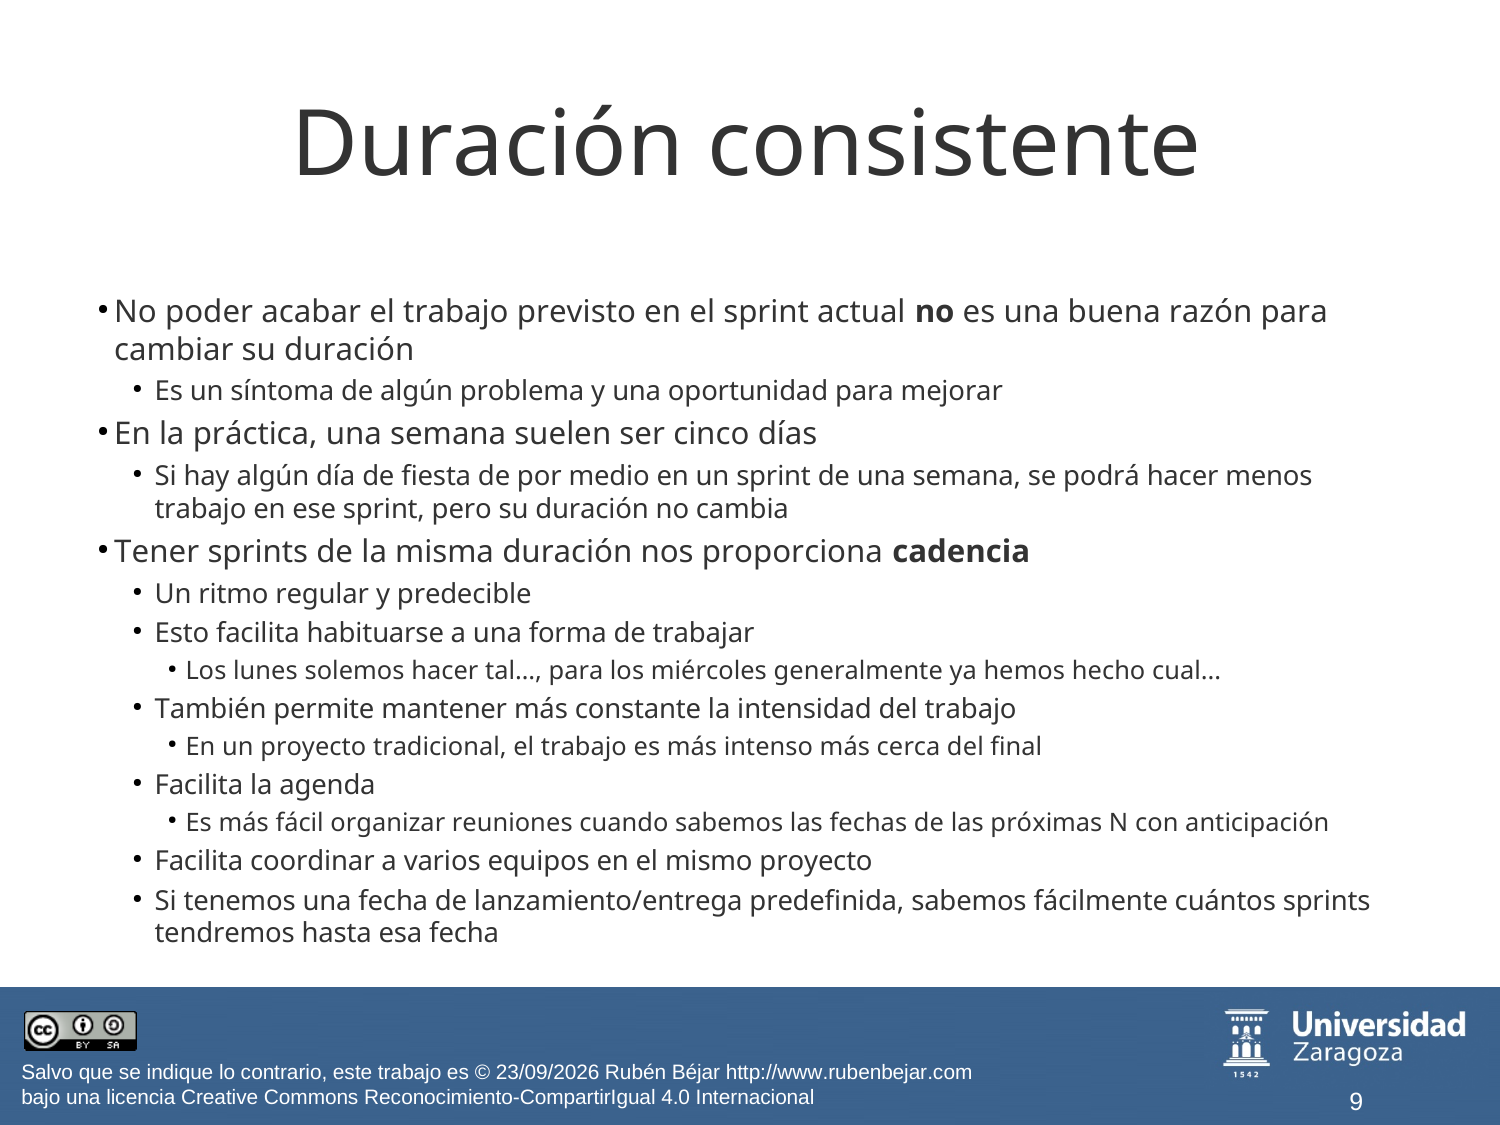

# Duración consistente
No poder acabar el trabajo previsto en el sprint actual no es una buena razón para cambiar su duración
Es un síntoma de algún problema y una oportunidad para mejorar
En la práctica, una semana suelen ser cinco días
Si hay algún día de fiesta de por medio en un sprint de una semana, se podrá hacer menos trabajo en ese sprint, pero su duración no cambia
Tener sprints de la misma duración nos proporciona cadencia
Un ritmo regular y predecible
Esto facilita habituarse a una forma de trabajar
Los lunes solemos hacer tal…, para los miércoles generalmente ya hemos hecho cual...
También permite mantener más constante la intensidad del trabajo
En un proyecto tradicional, el trabajo es más intenso más cerca del final
Facilita la agenda
Es más fácil organizar reuniones cuando sabemos las fechas de las próximas N con anticipación
Facilita coordinar a varios equipos en el mismo proyecto
Si tenemos una fecha de lanzamiento/entrega predefinida, sabemos fácilmente cuántos sprints tendremos hasta esa fecha